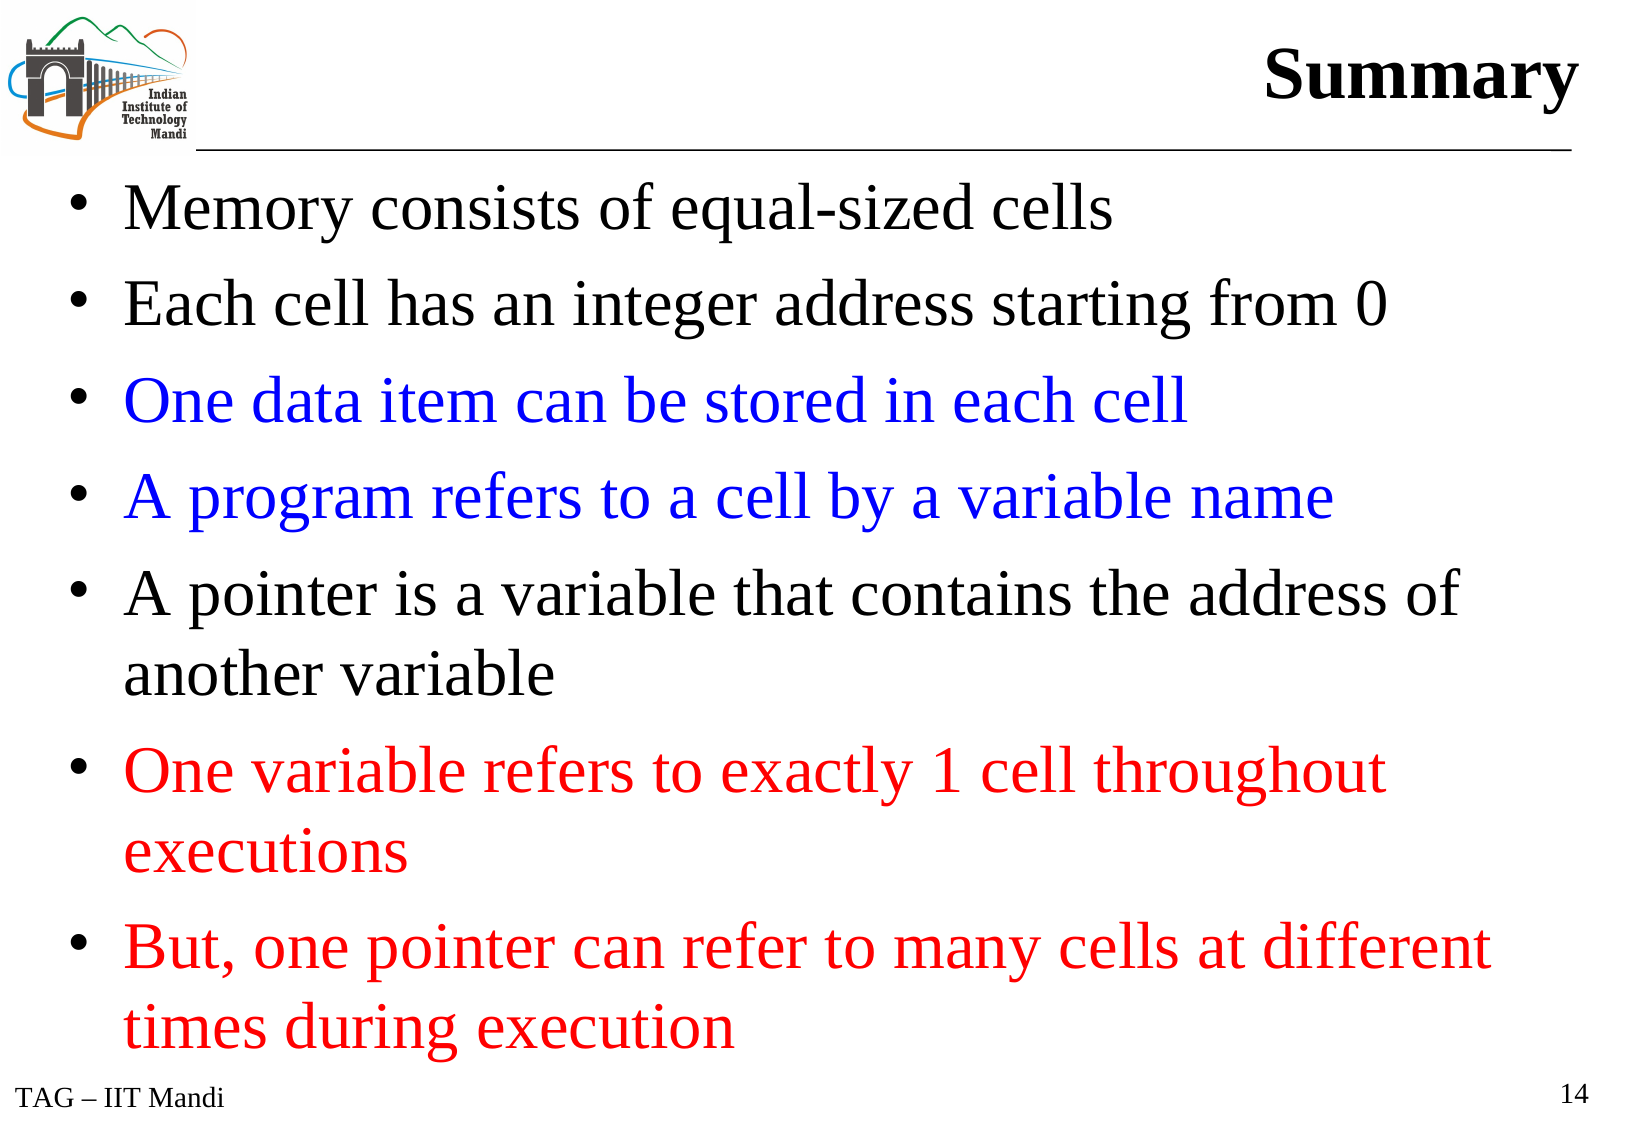

# Summary
Memory consists of equal-sized cells
Each cell has an integer address starting from 0
One data item can be stored in each cell
A program refers to a cell by a variable name
A pointer is a variable that contains the address of another variable
One variable refers to exactly 1 cell throughout executions
But, one pointer can refer to many cells at different times during execution